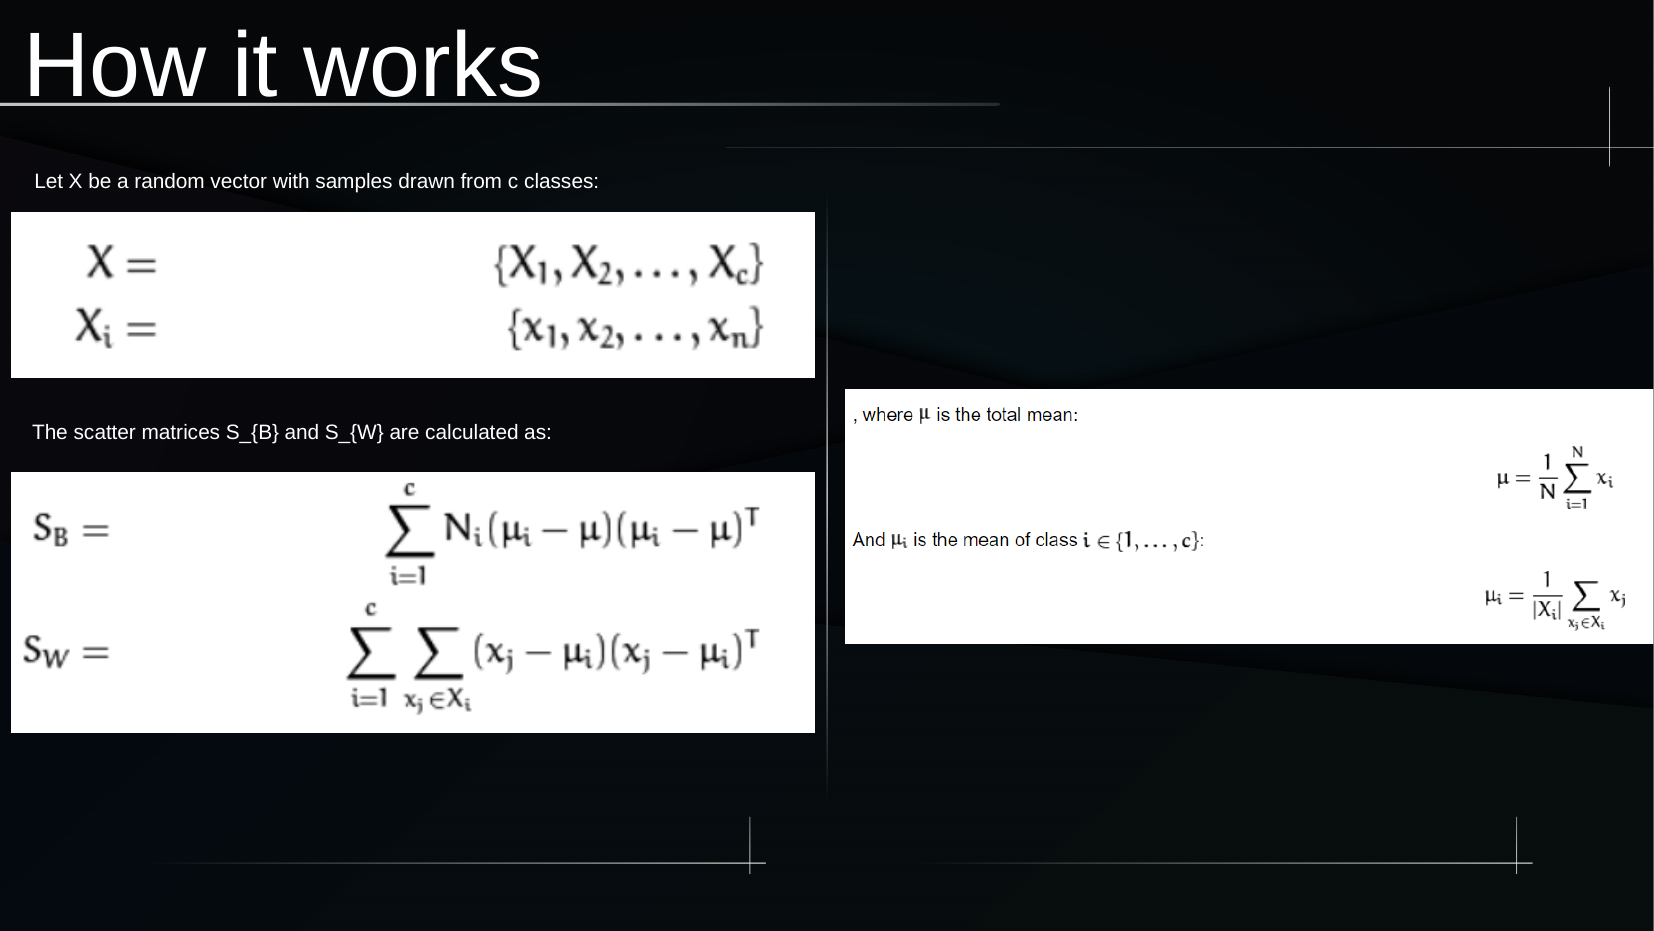

# How it works
Let X be a random vector with samples drawn from c classes:
The scatter matrices S_{B} and S_{W} are calculated as: